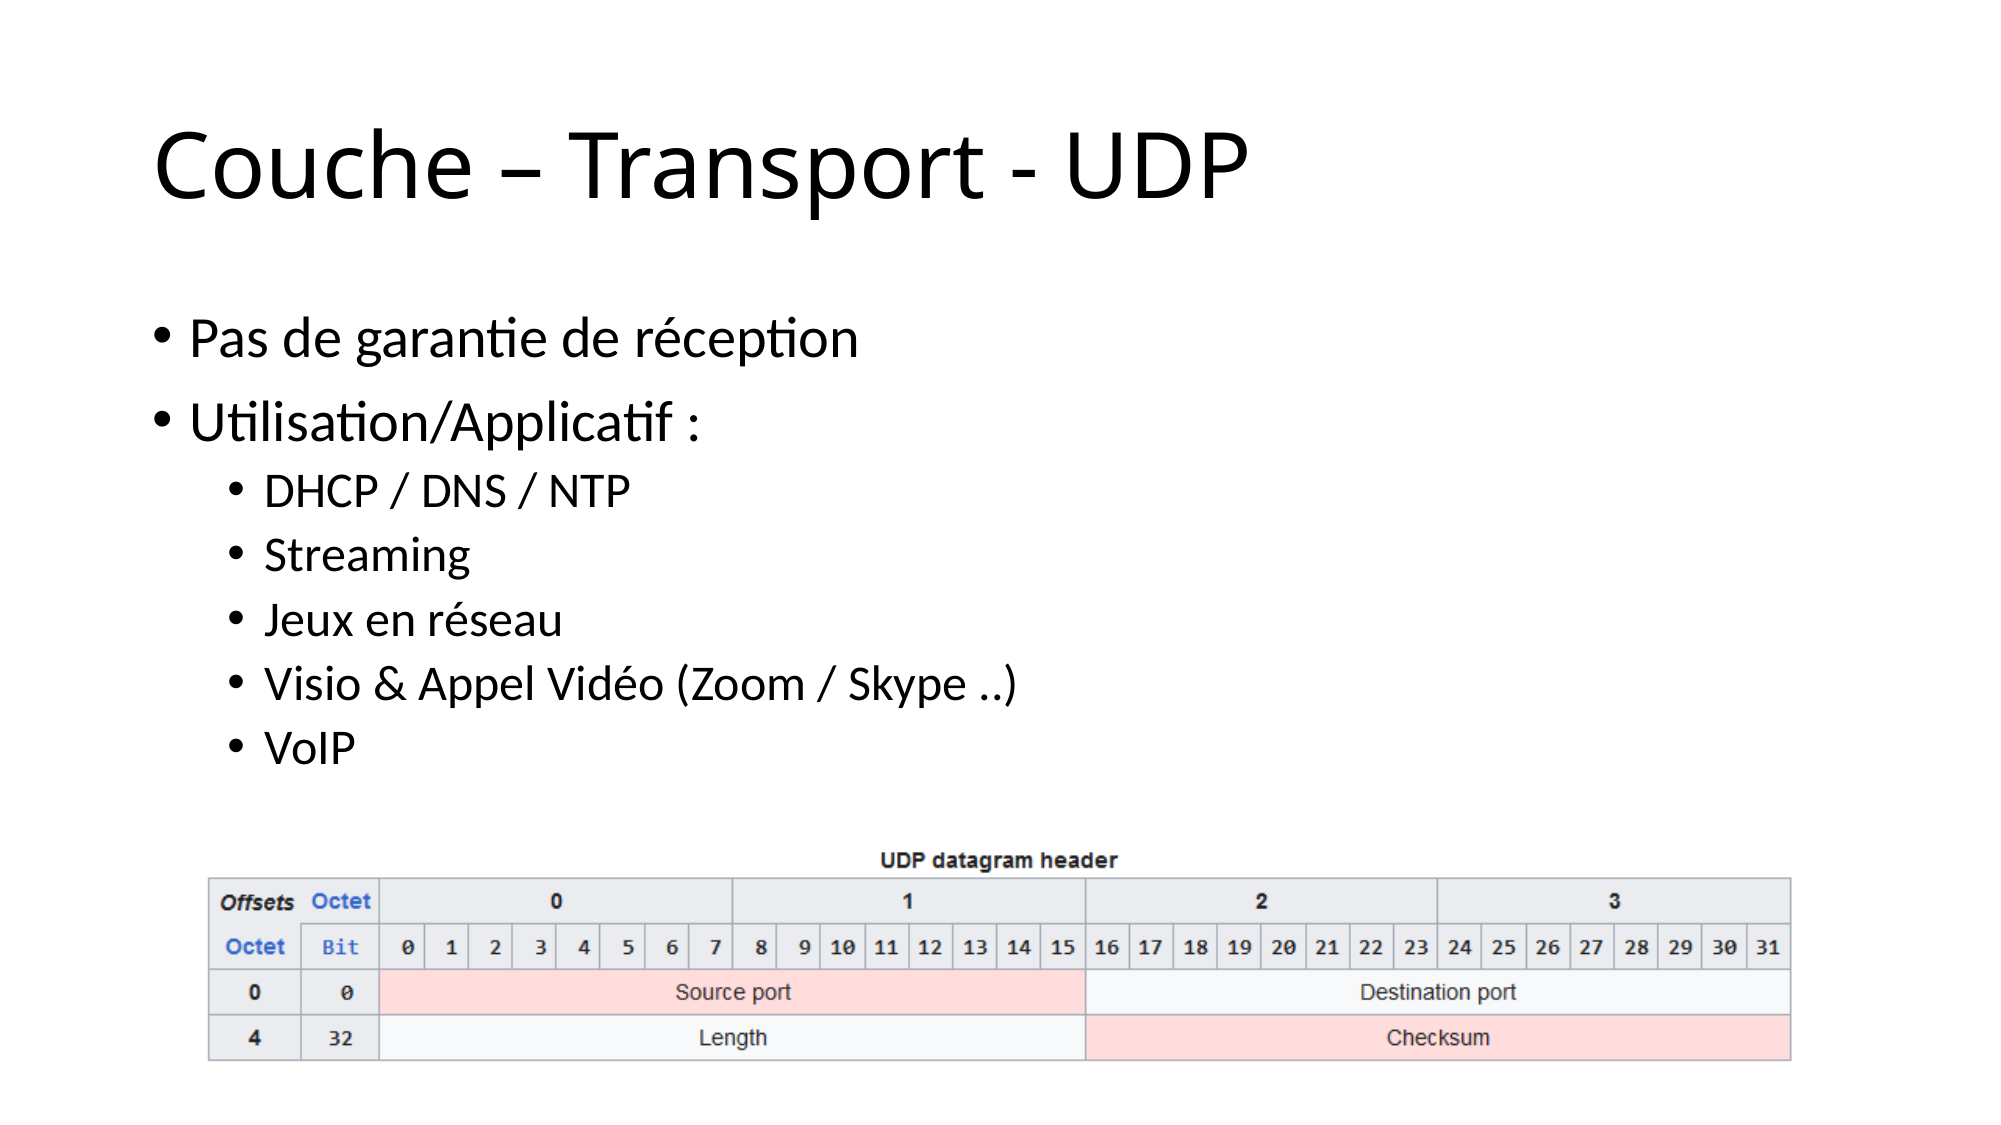

# Couche – Transport - UDP
Pas de garantie de réception
Utilisation/Applicatif :
DHCP / DNS / NTP
Streaming
Jeux en réseau
Visio & Appel Vidéo (Zoom / Skype ..)
VoIP